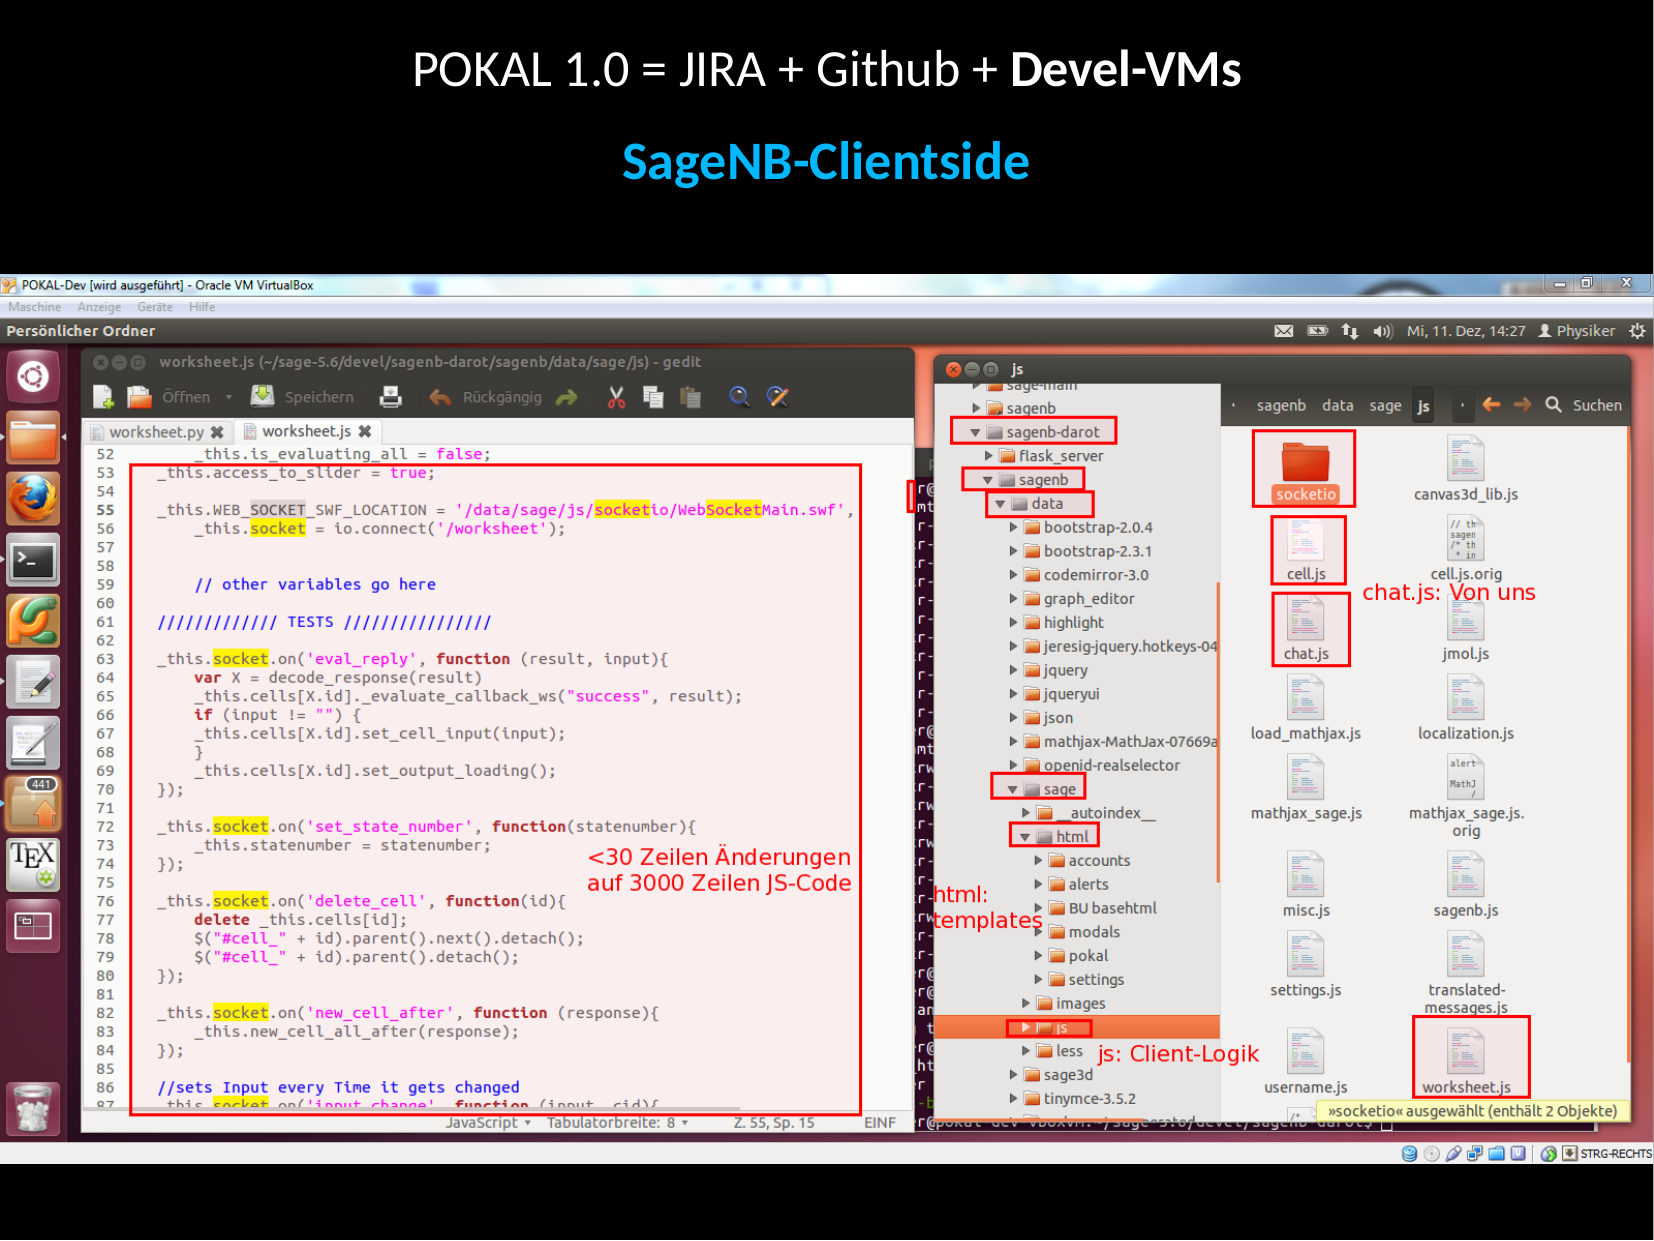

POKAL 1.0 = JIRA + Github + Devel-VMs
SageNB-Clientside